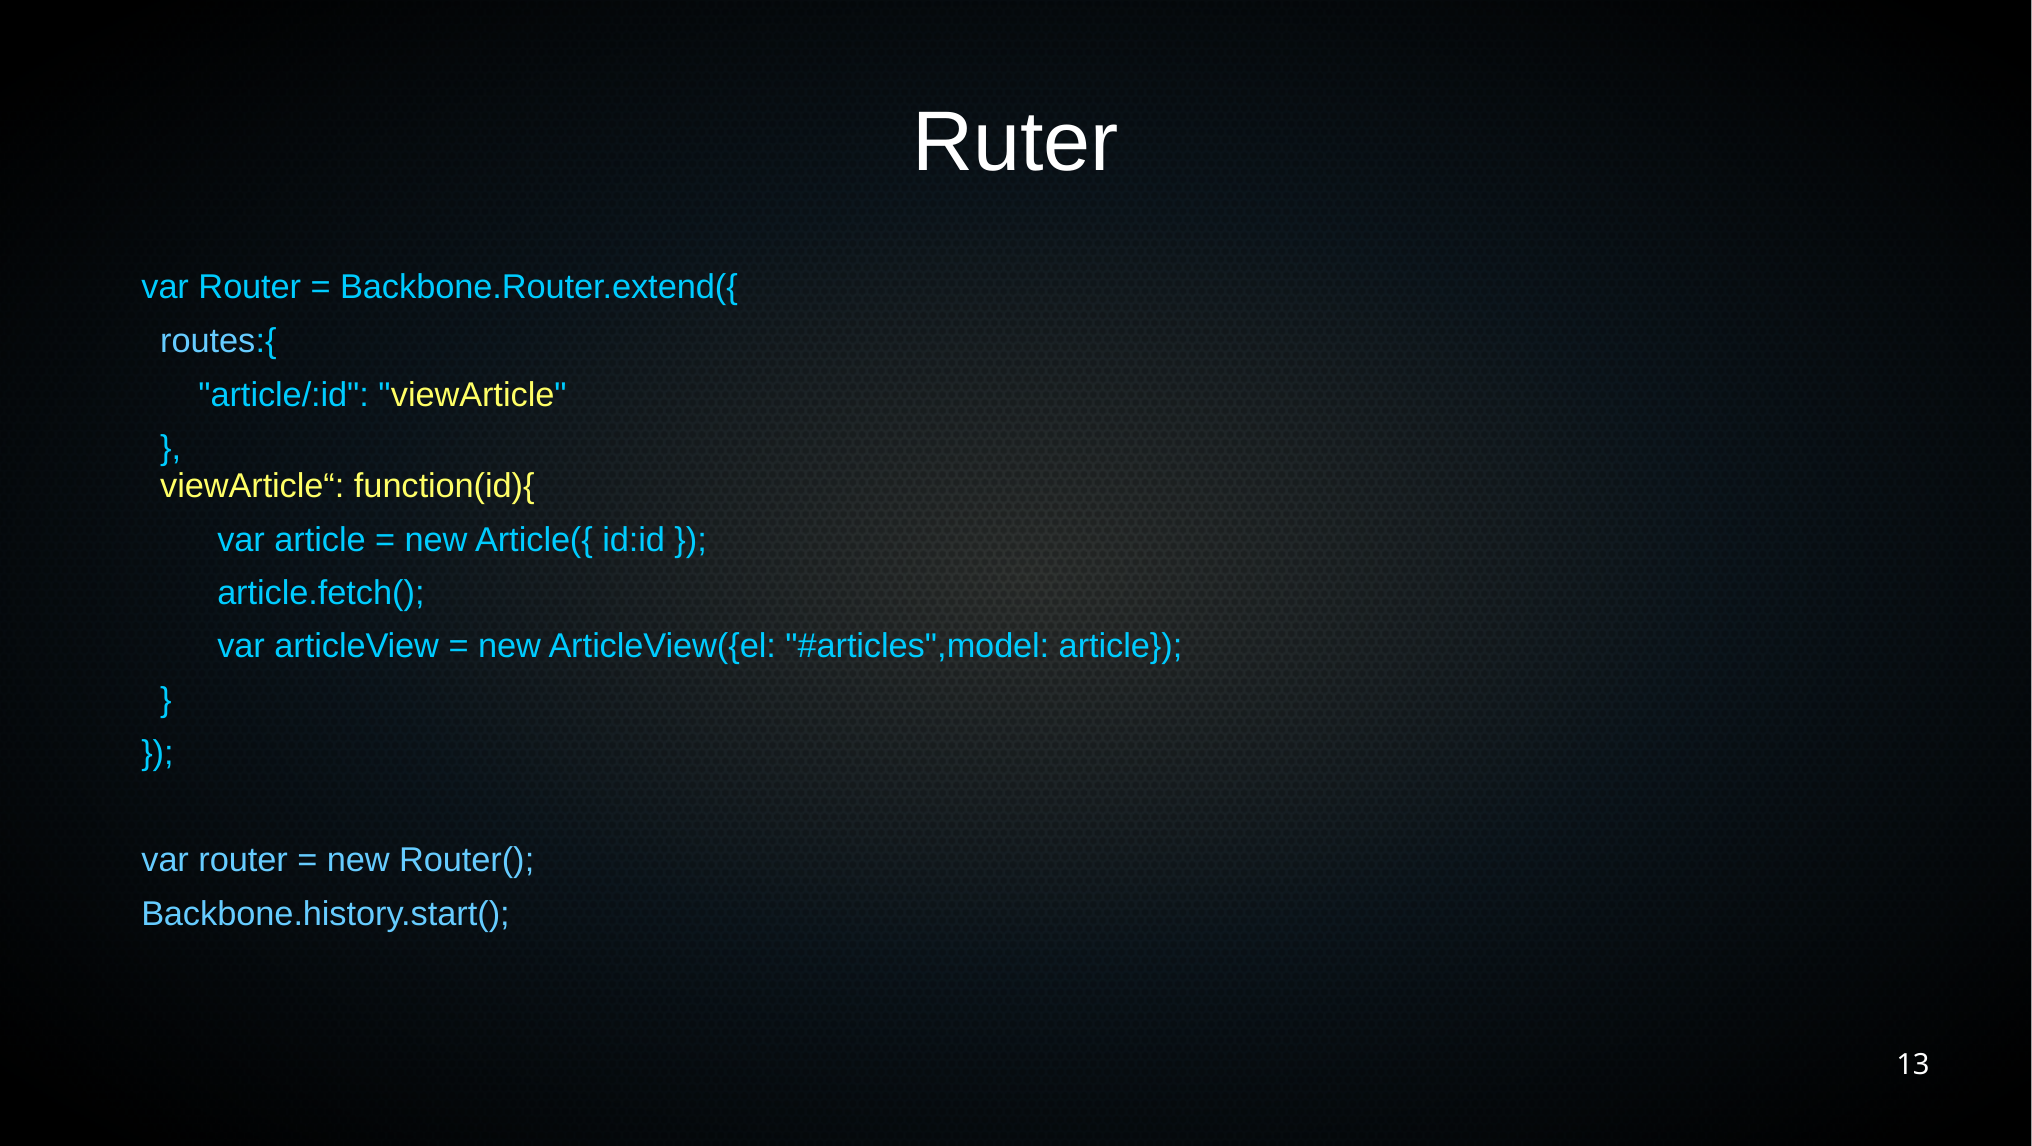

# Ruter
var Router = Backbone.Router.extend({
 routes:{
 "article/:id": "viewArticle"
 },
 viewArticle“: function(id){
 var article = new Article({ id:id });
 article.fetch();
 var articleView = new ArticleView({el: "#articles",model: article});
 }
});
var router = new Router();
Backbone.history.start();
13